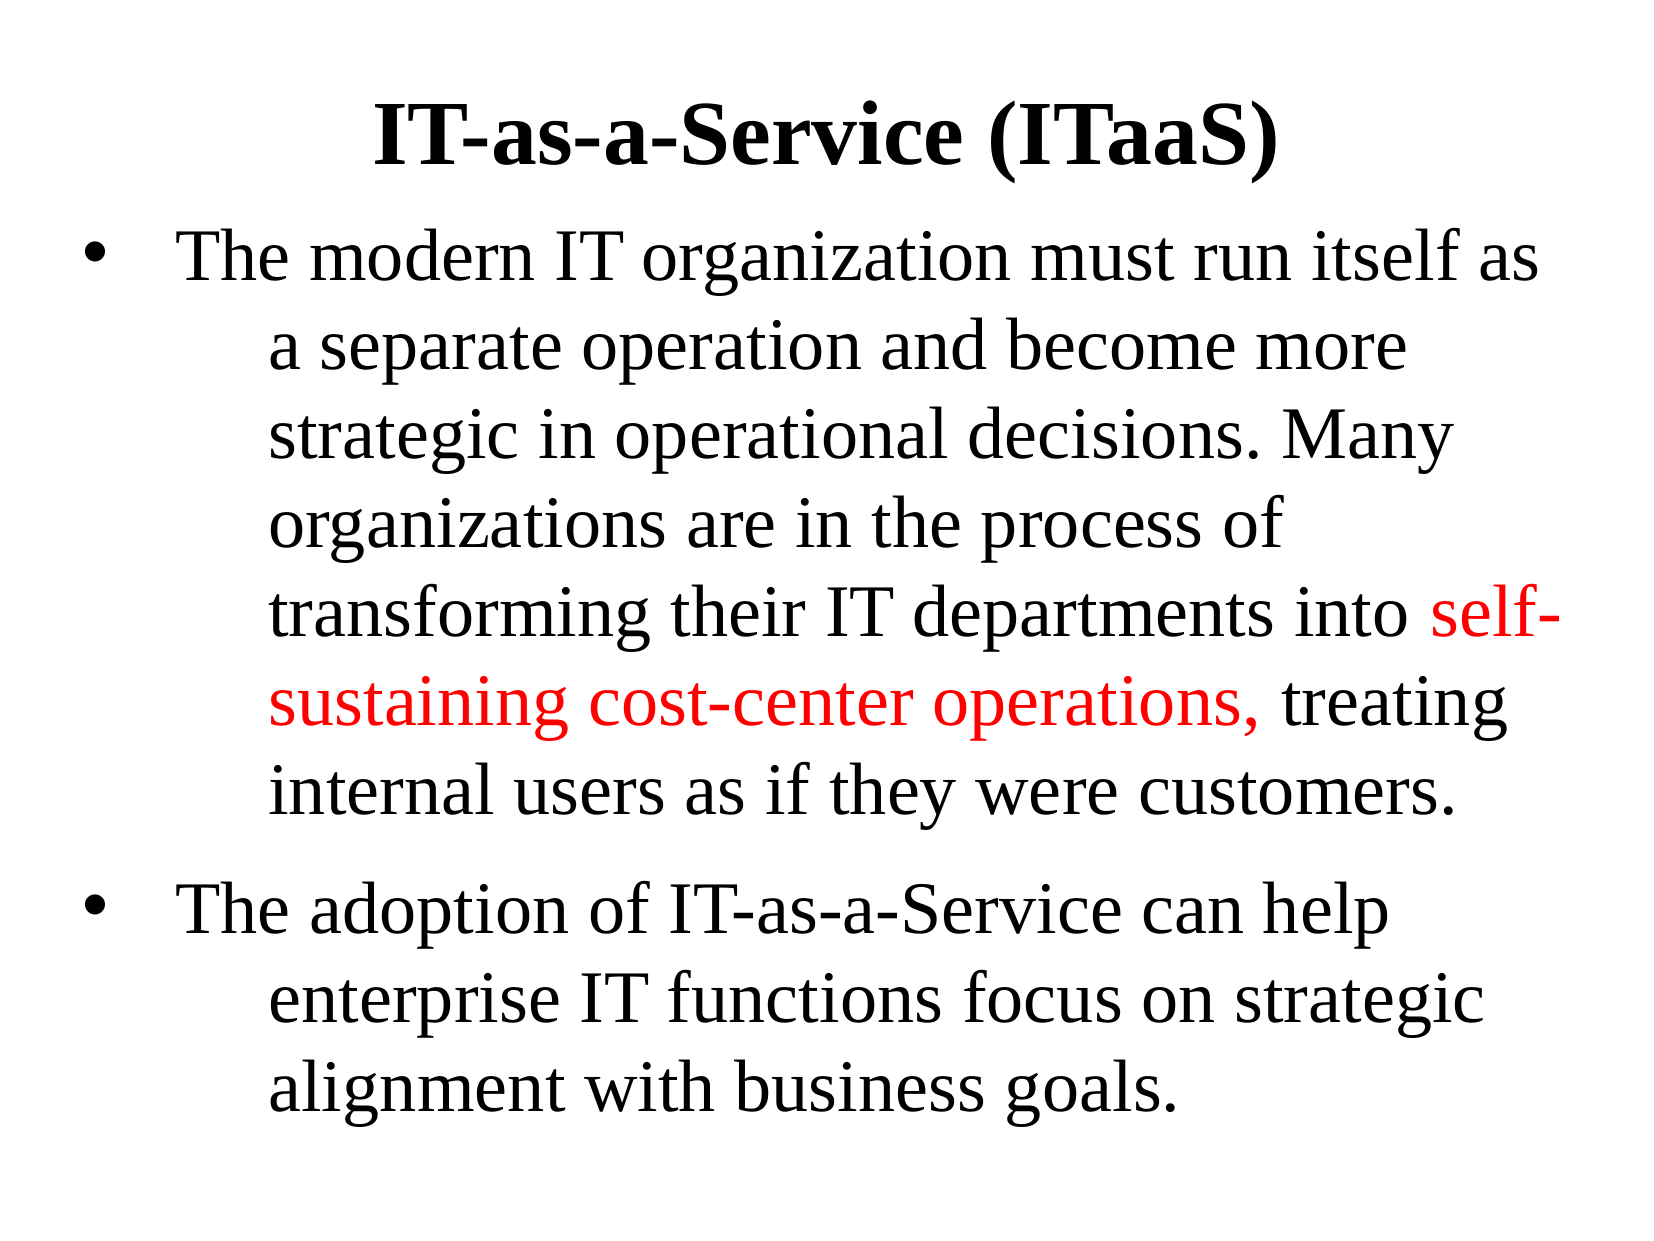

# IT-as-a-Service (ITaaS)
The modern IT organization must run itself as a separate operation and become more strategic in operational decisions. Many organizations are in the process of transforming their IT departments into self-sustaining cost-center operations, treating internal users as if they were customers.
The adoption of IT-as-a-Service can help enterprise IT functions focus on strategic alignment with business goals.